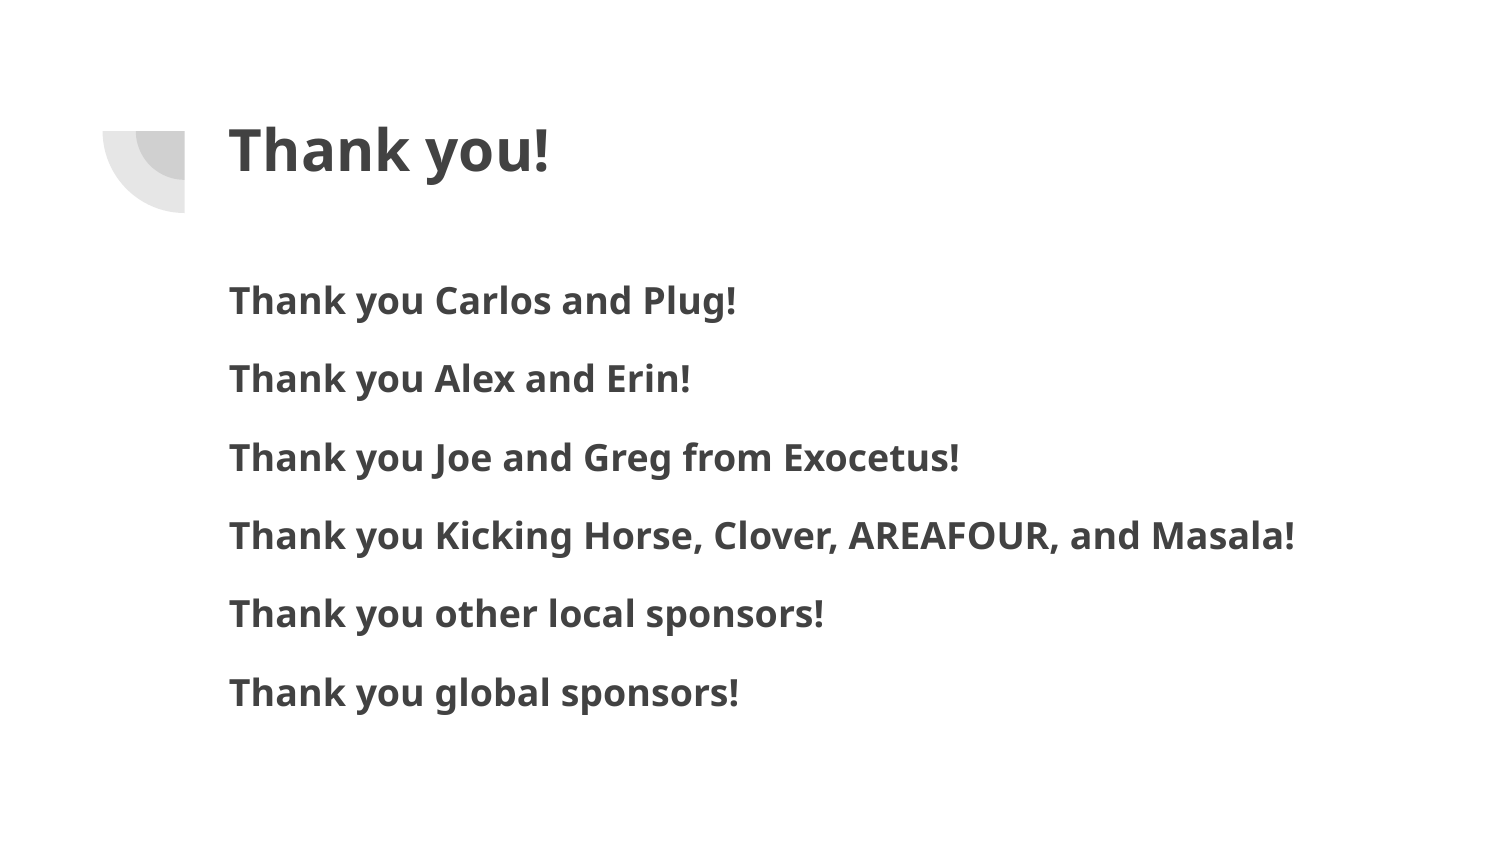

# Thank you!
Thank you Carlos and Plug!
Thank you Alex and Erin!
Thank you Joe and Greg from Exocetus!
Thank you Kicking Horse, Clover, AREAFOUR, and Masala!
Thank you other local sponsors!
Thank you global sponsors!